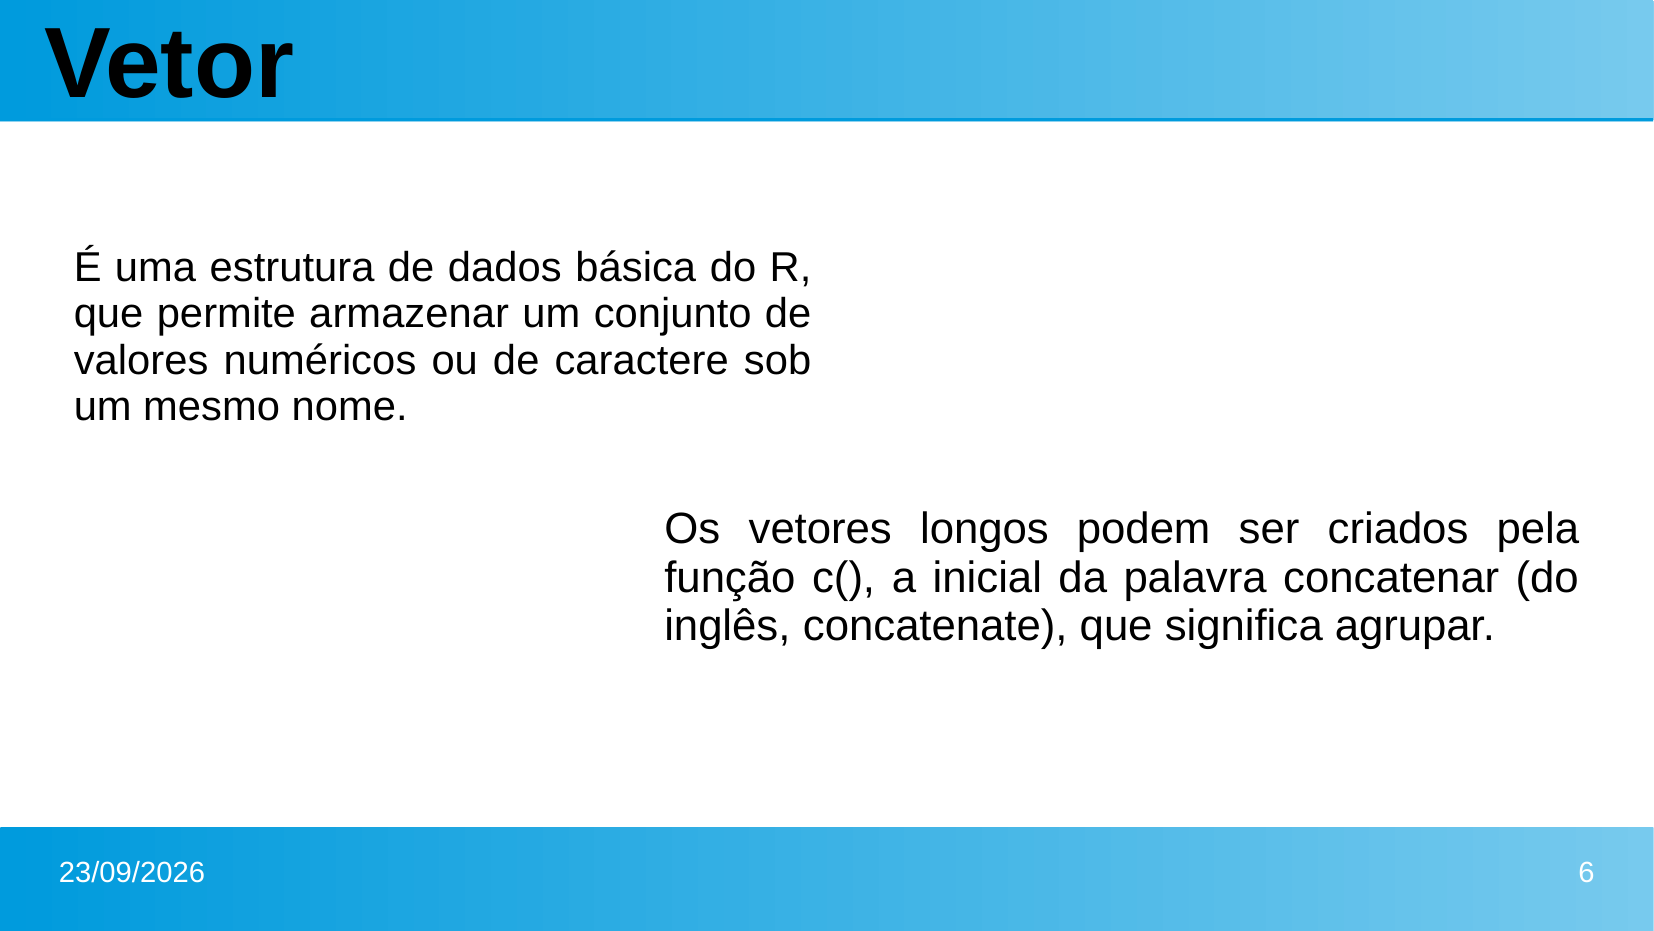

Vetor
É uma estrutura de dados básica do R, que permite armazenar um conjunto de valores numéricos ou de caractere sob um mesmo nome.
Os vetores longos podem ser criados pela função c(), a inicial da palavra concatenar (do inglês, concatenate), que significa agrupar.
6